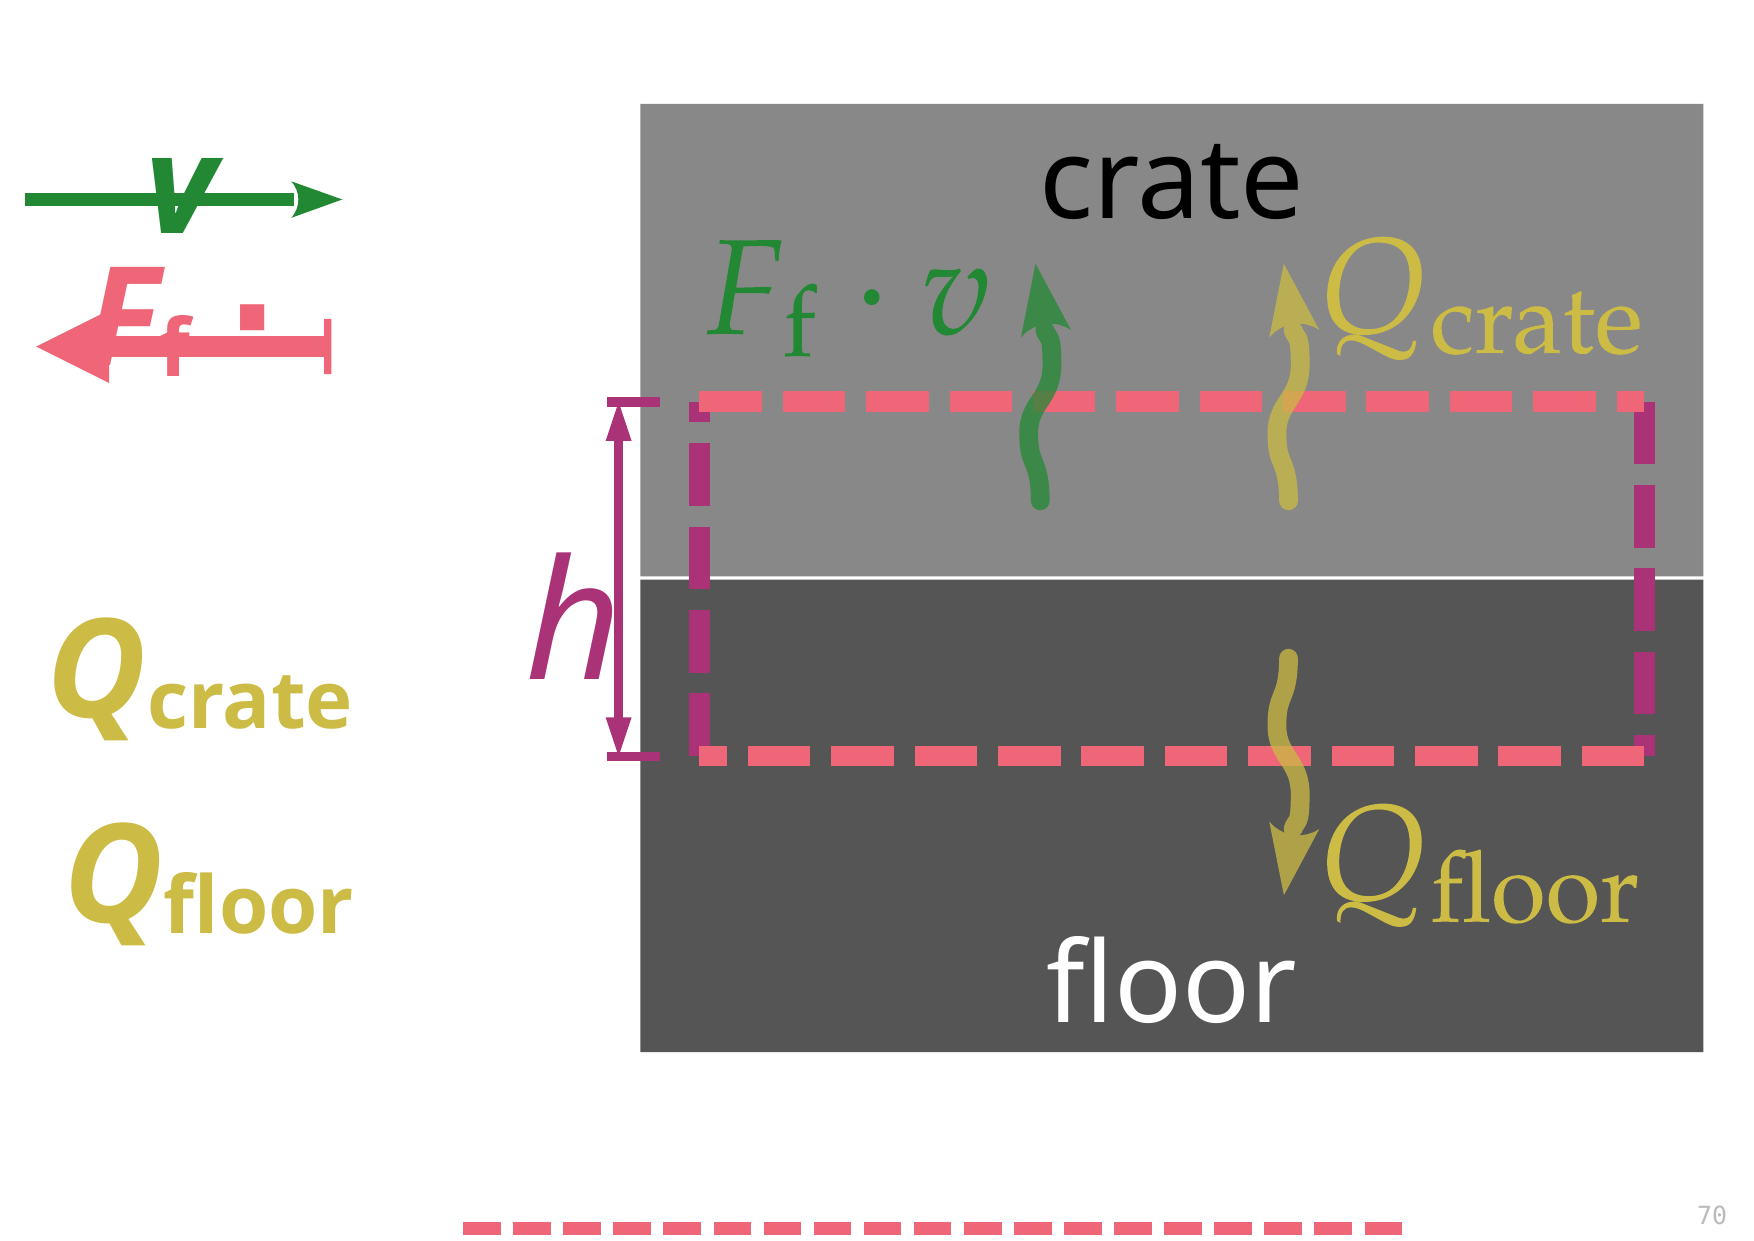

v
crate
Ff ⋅
h
Qcrate
Qfloor
floor